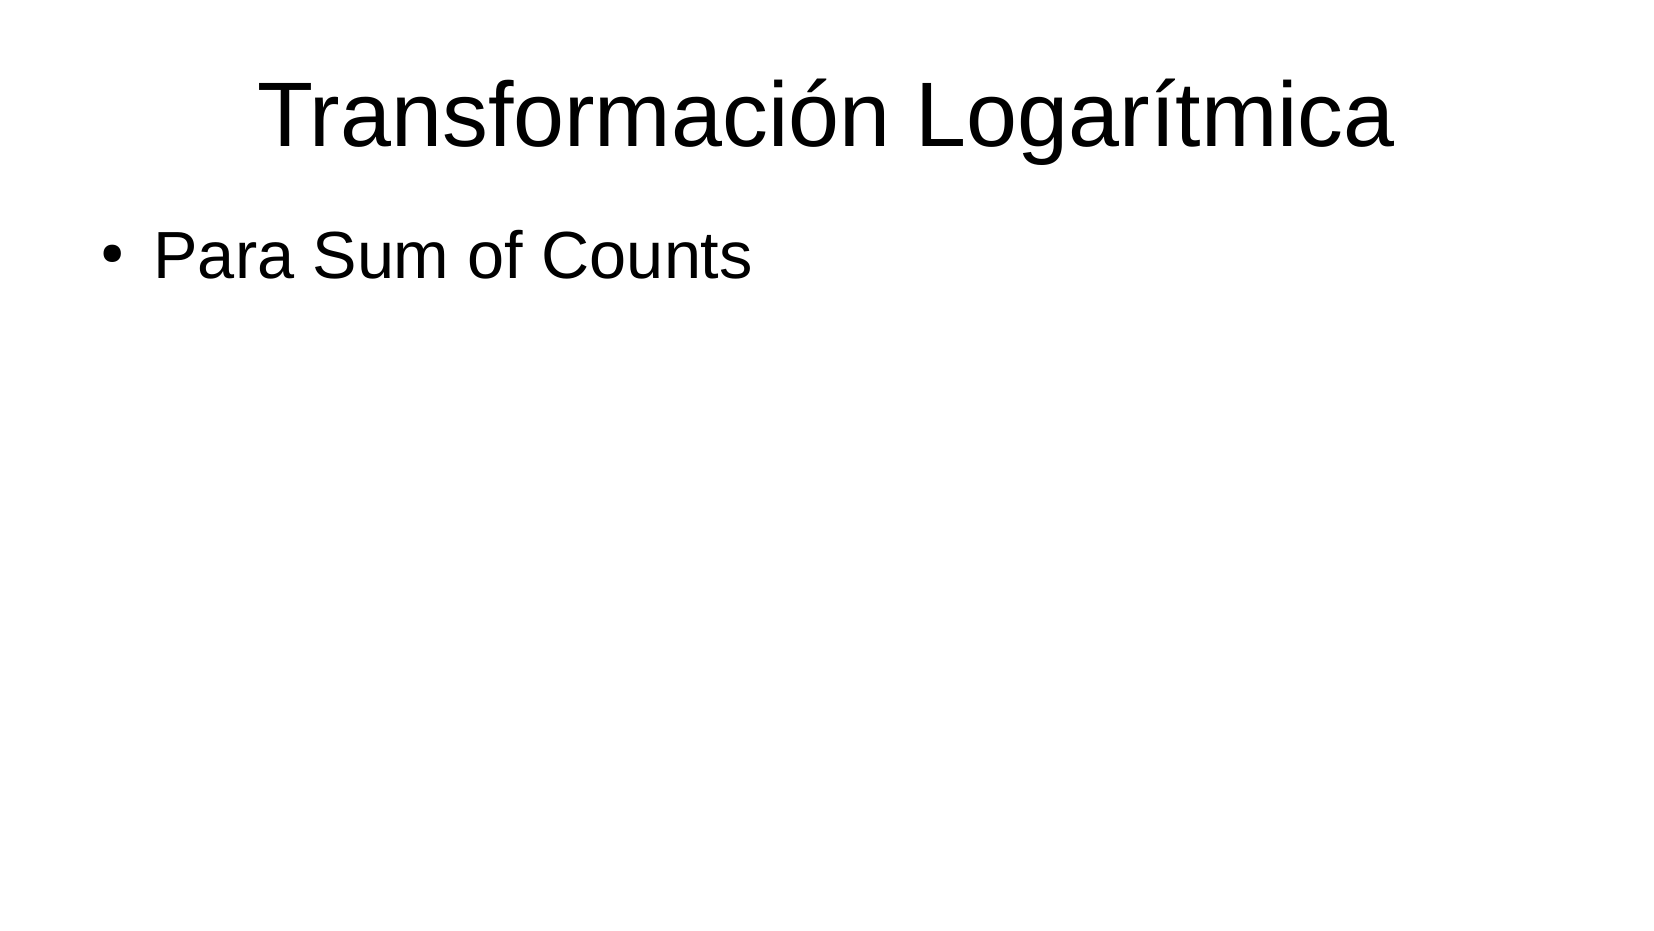

# Transformación Logarítmica
Para Sum of Counts